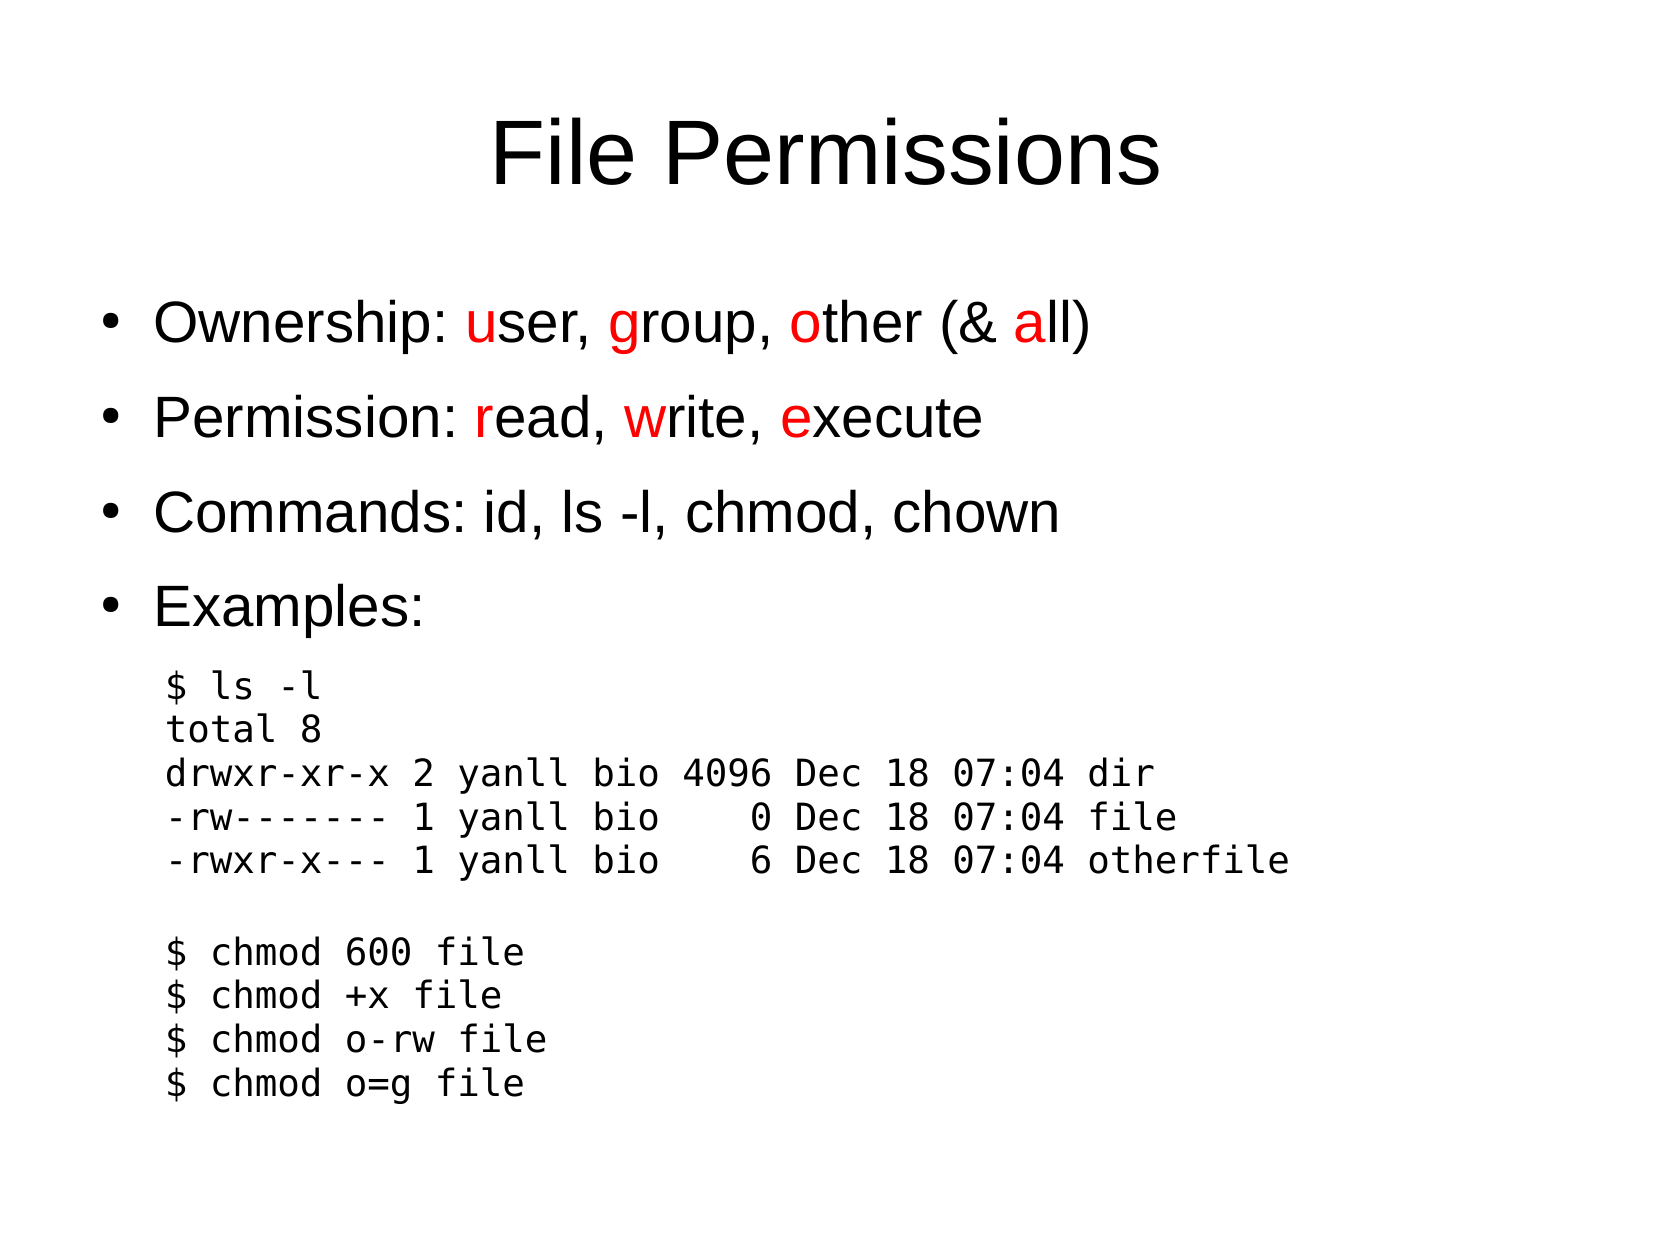

# File Permissions
Ownership: user, group, other (& all)
Permission: read, write, execute
Commands: id, ls -l, chmod, chown
Examples:
$ ls -l
total 8
drwxr-xr-x 2 yanll bio 4096 Dec 18 07:04 dir
-rw------- 1 yanll bio 0 Dec 18 07:04 file
-rwxr-x--- 1 yanll bio 6 Dec 18 07:04 otherfile
$ chmod 600 file
$ chmod +x file
$ chmod o-rw file
$ chmod o=g file